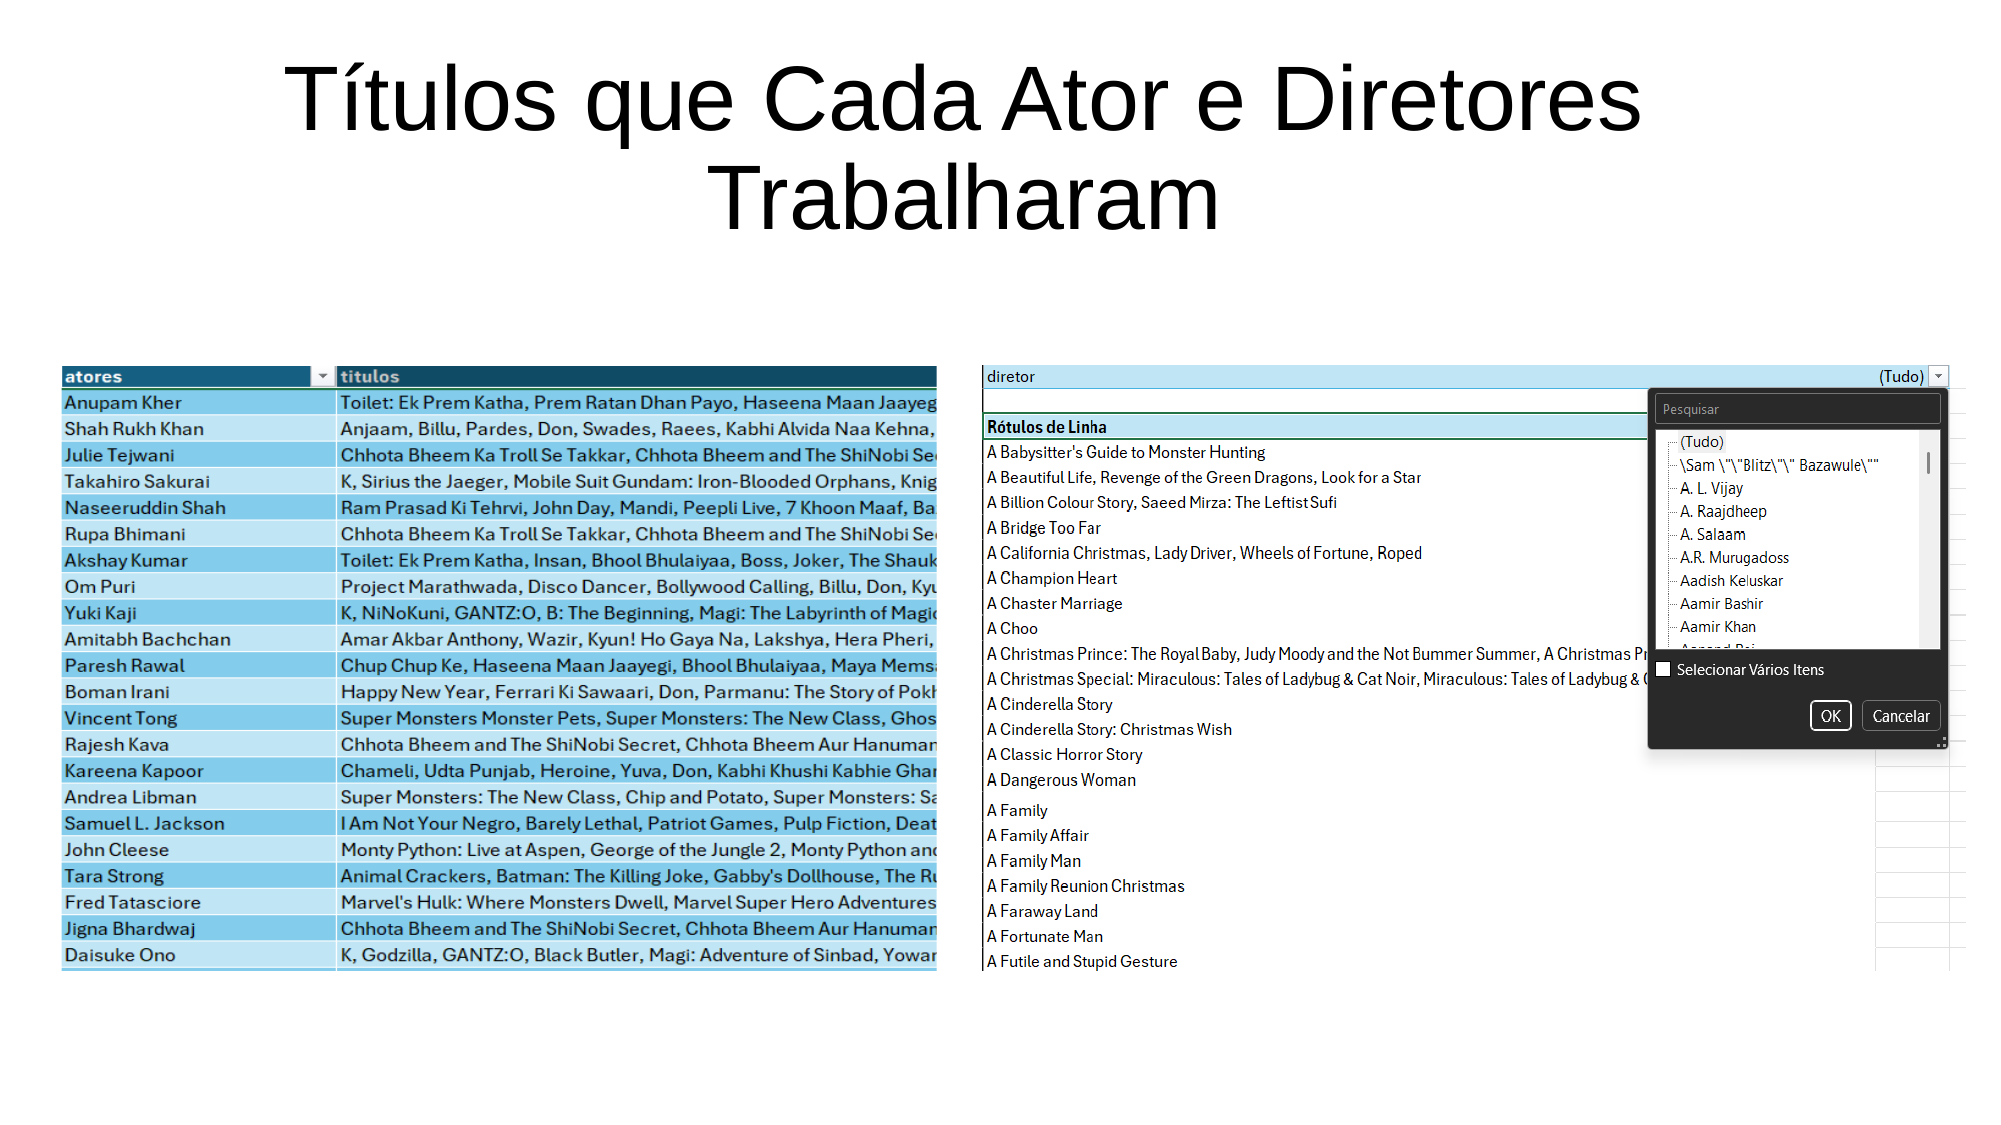

# Títulos que Cada Ator e Diretores Trabalharam